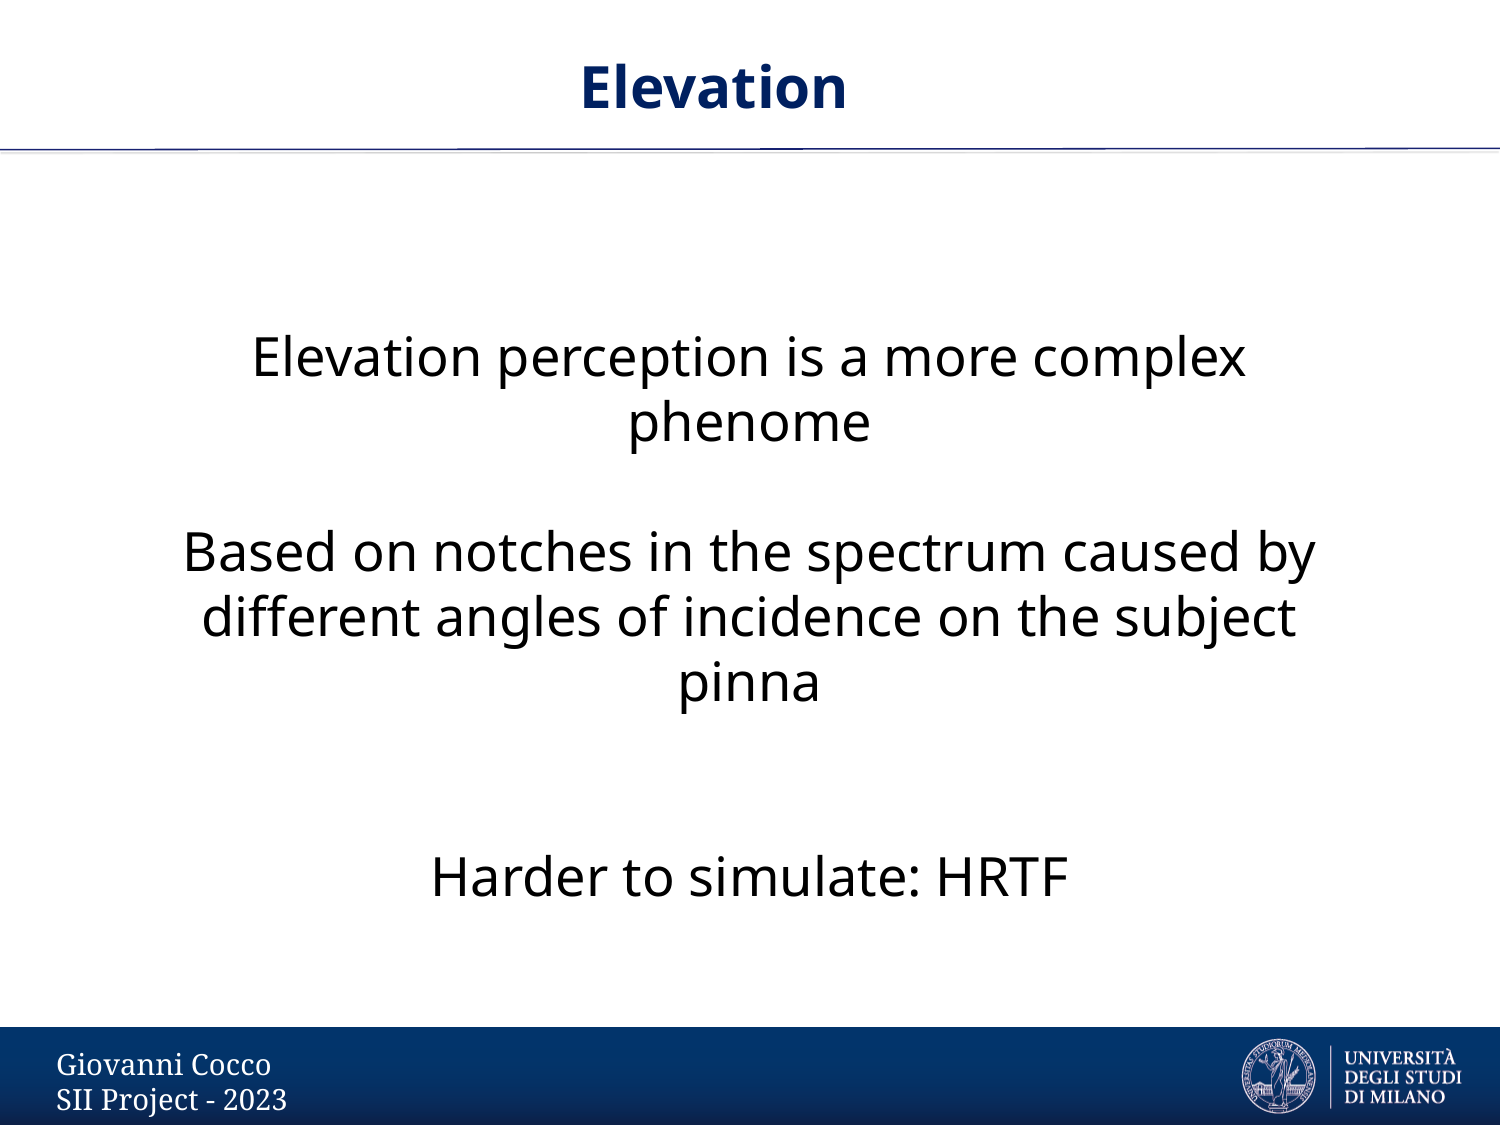

Elevation
Elevation perception is a more complex phenome
Based on notches in the spectrum caused by different angles of incidence on the subject pinna
Harder to simulate: HRTF